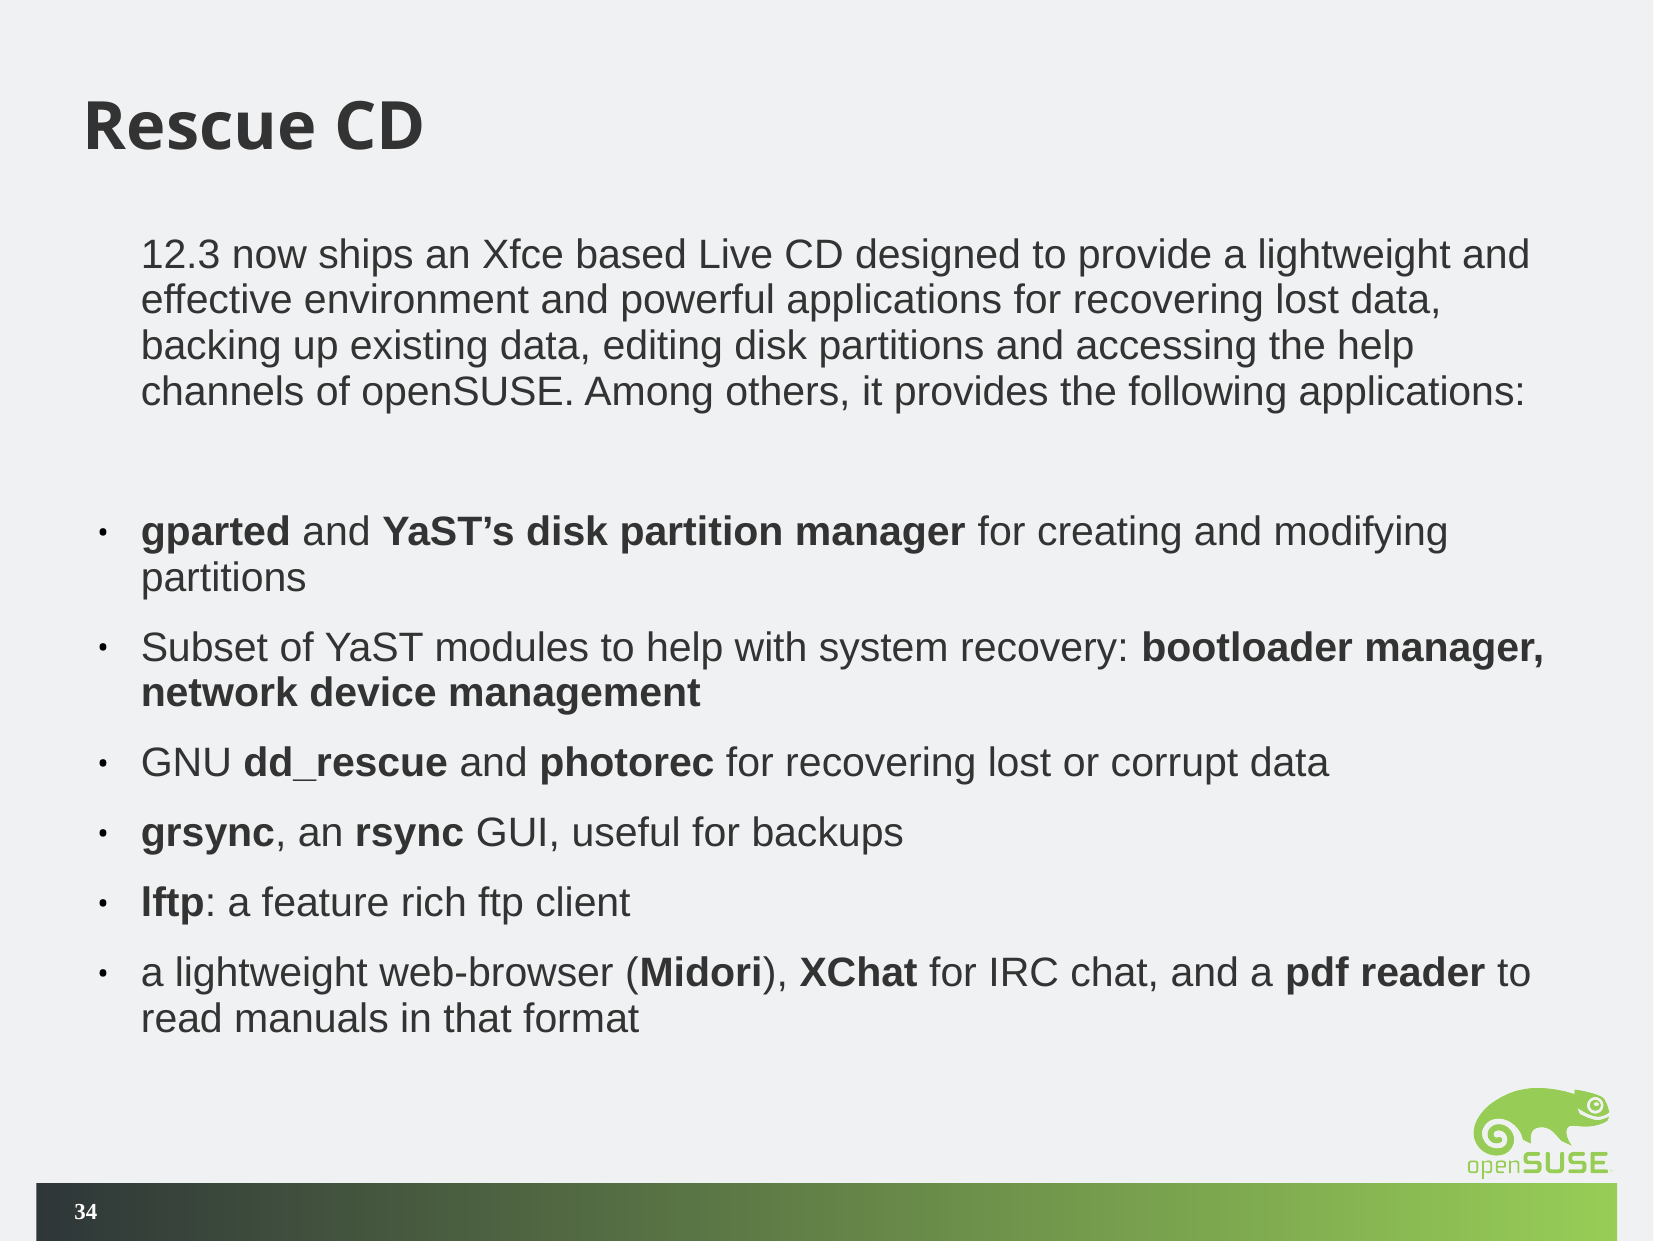

# Rescue CD
12.3 now ships an Xfce based Live CD designed to provide a lightweight and effective environment and powerful applications for recovering lost data, backing up existing data, editing disk partitions and accessing the help channels of openSUSE. Among others, it provides the following applications:
gparted and YaST’s disk partition manager for creating and modifying partitions
Subset of YaST modules to help with system recovery: bootloader manager, network device management
GNU dd_rescue and photorec for recovering lost or corrupt data
grsync, an rsync GUI, useful for backups
lftp: a feature rich ftp client
a lightweight web-browser (Midori), XChat for IRC chat, and a pdf reader to read manuals in that format
34